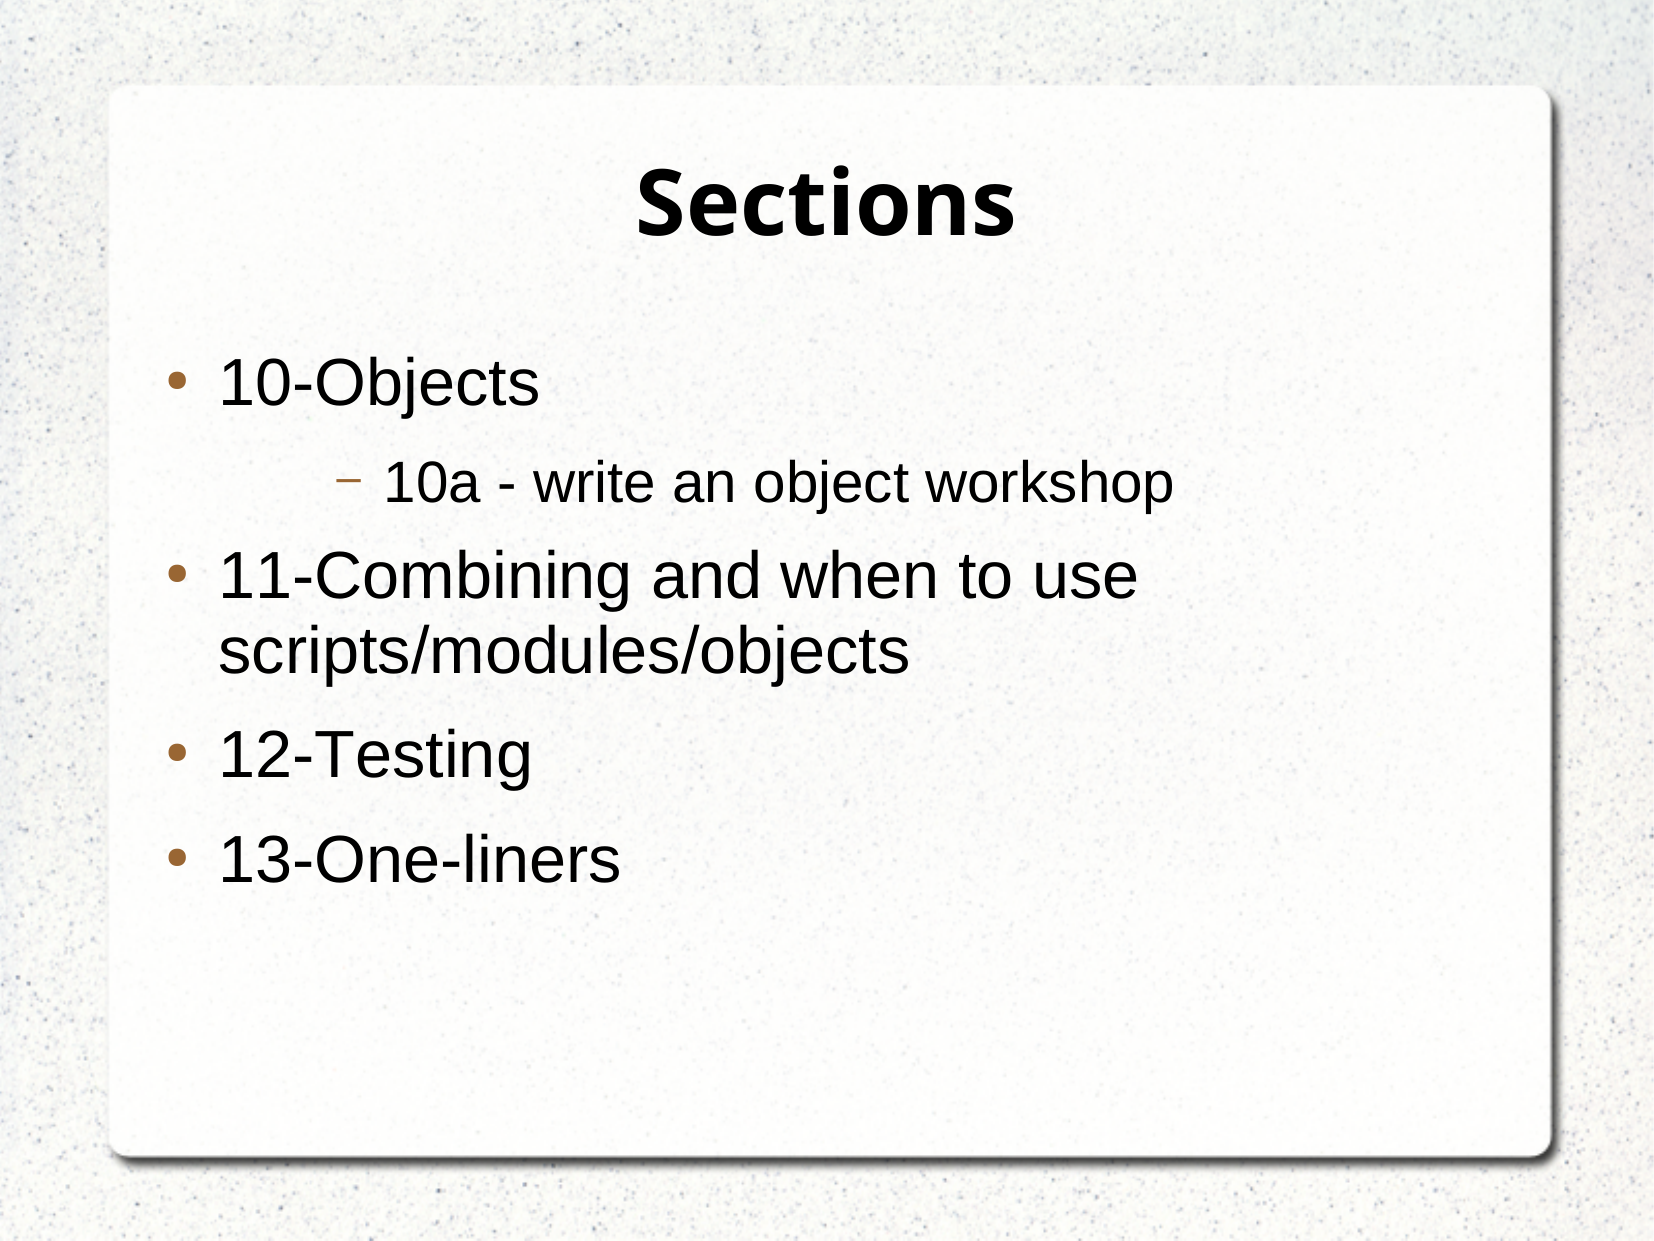

# Sections
10-Objects
10a - write an object workshop
11-Combining and when to use scripts/modules/objects
12-Testing
13-One-liners